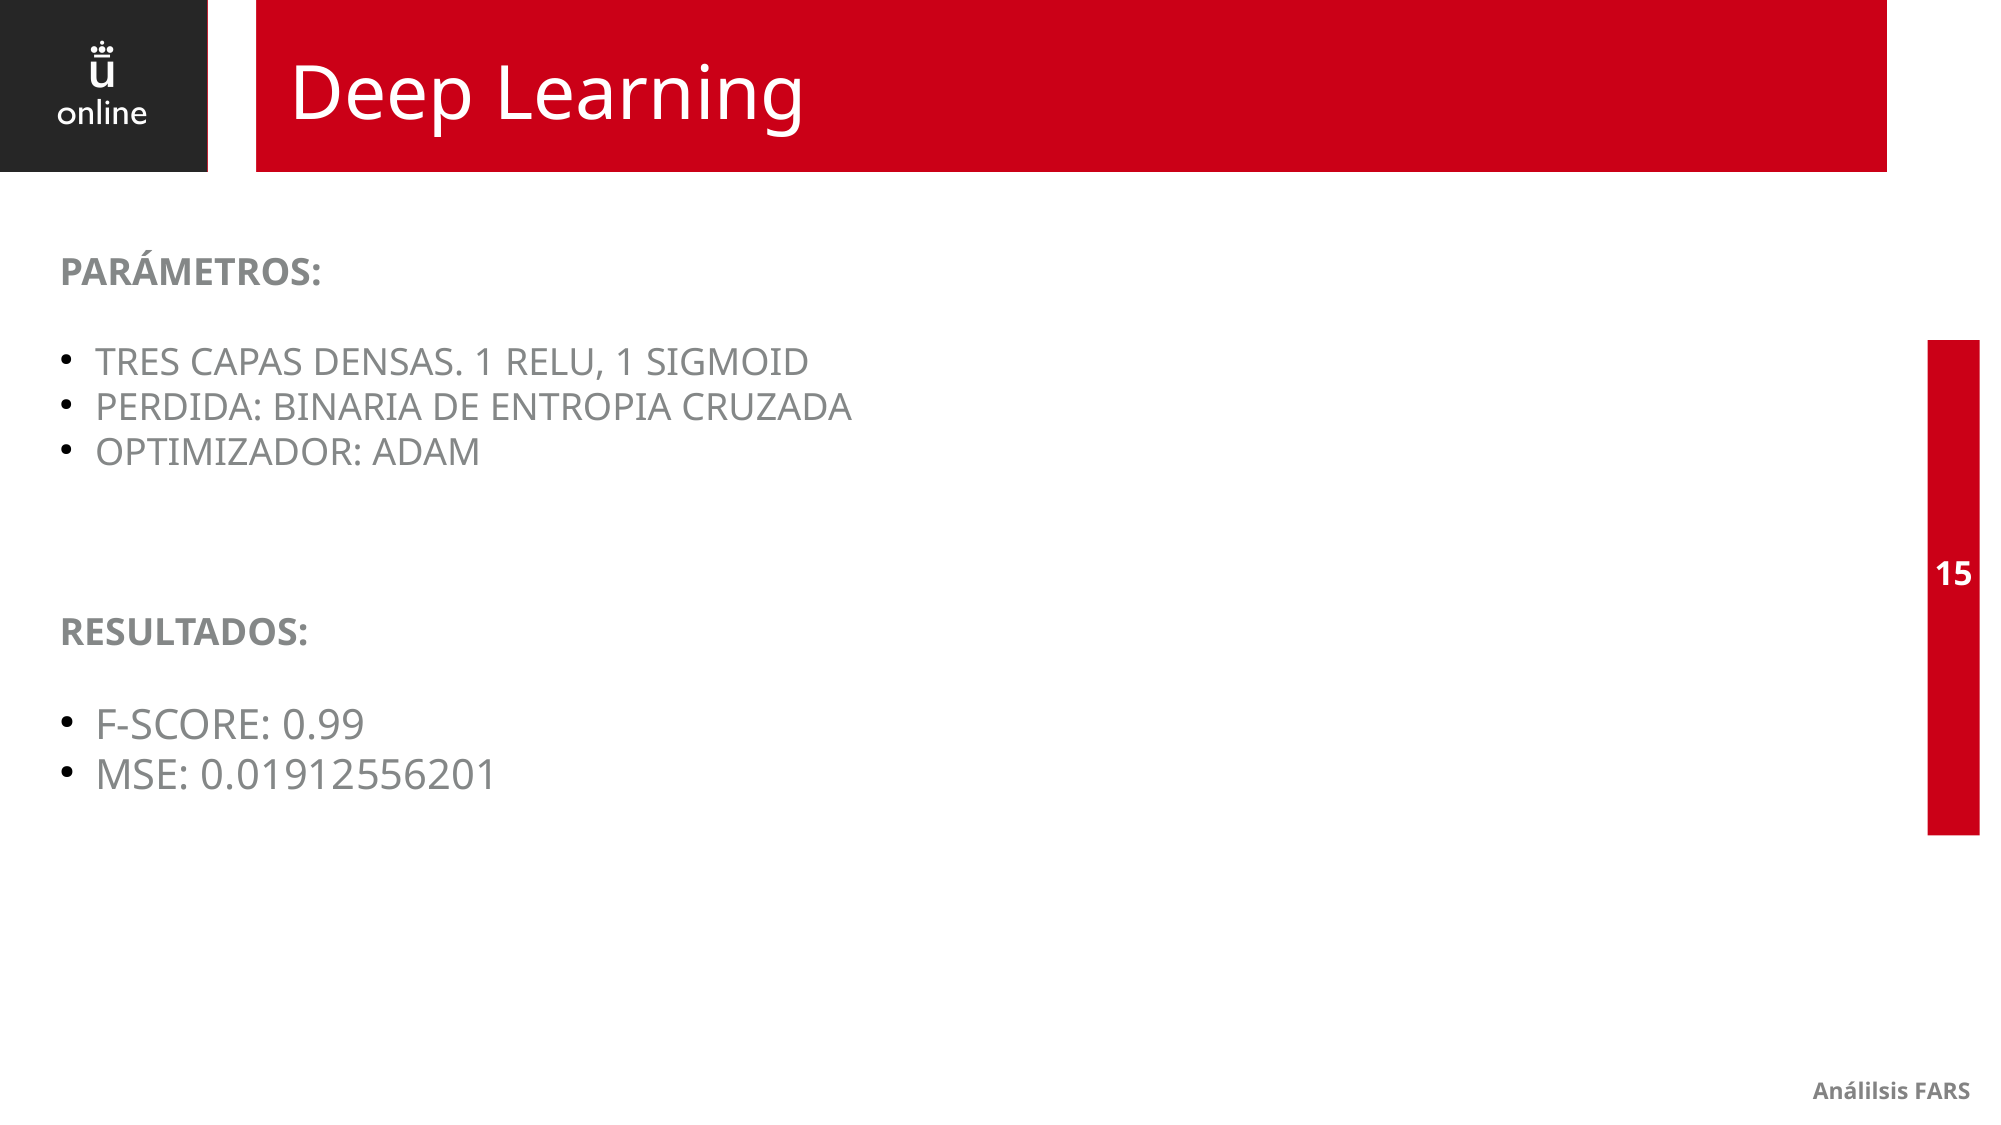

# Deep Learning
ParÁmetrOS:
Tres capas densas. 1 relu, 1 sigmoid
Perdida: binaria de entropia cruzada
Optimizador: adam
RESULTADOS:
F-SCORE: 0.99
MSE: 0.01912556201
Análilsis FARS